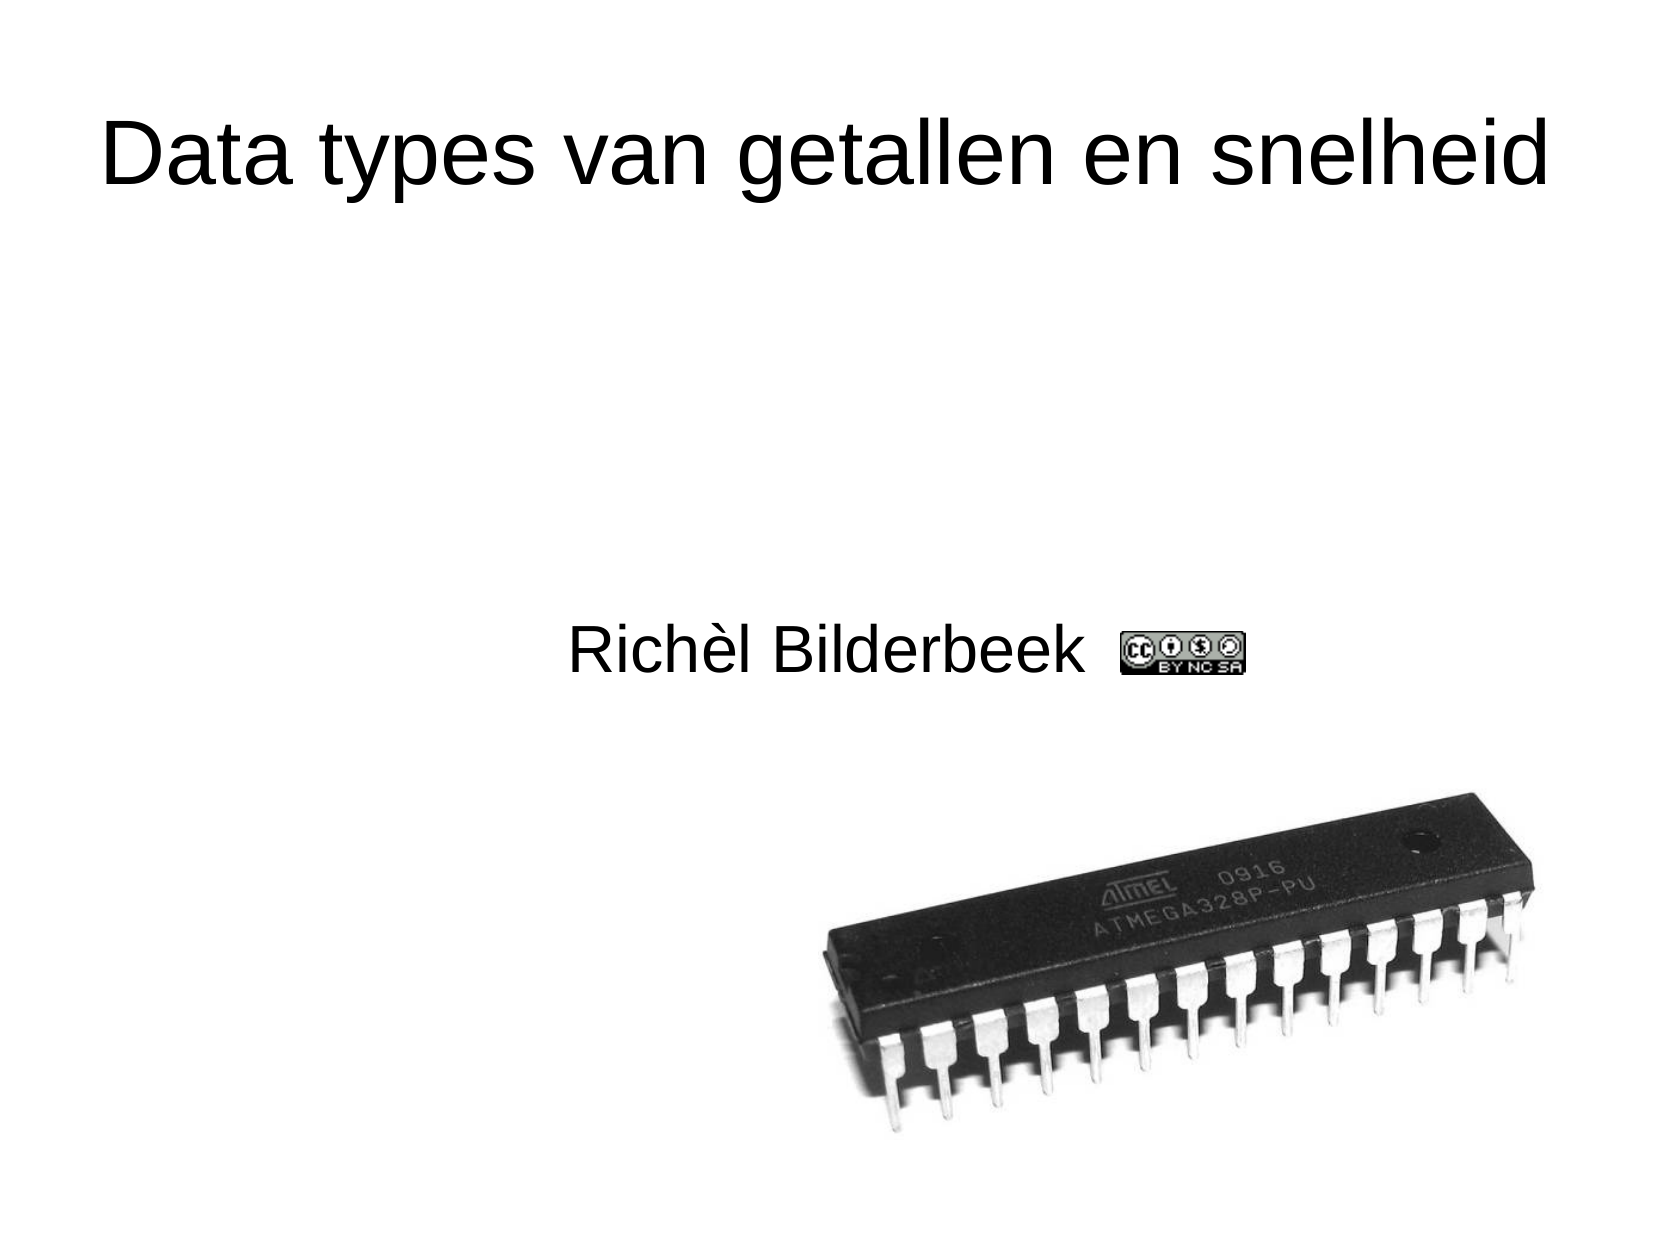

# Data types van getallen en snelheid
Richèl Bilderbeek